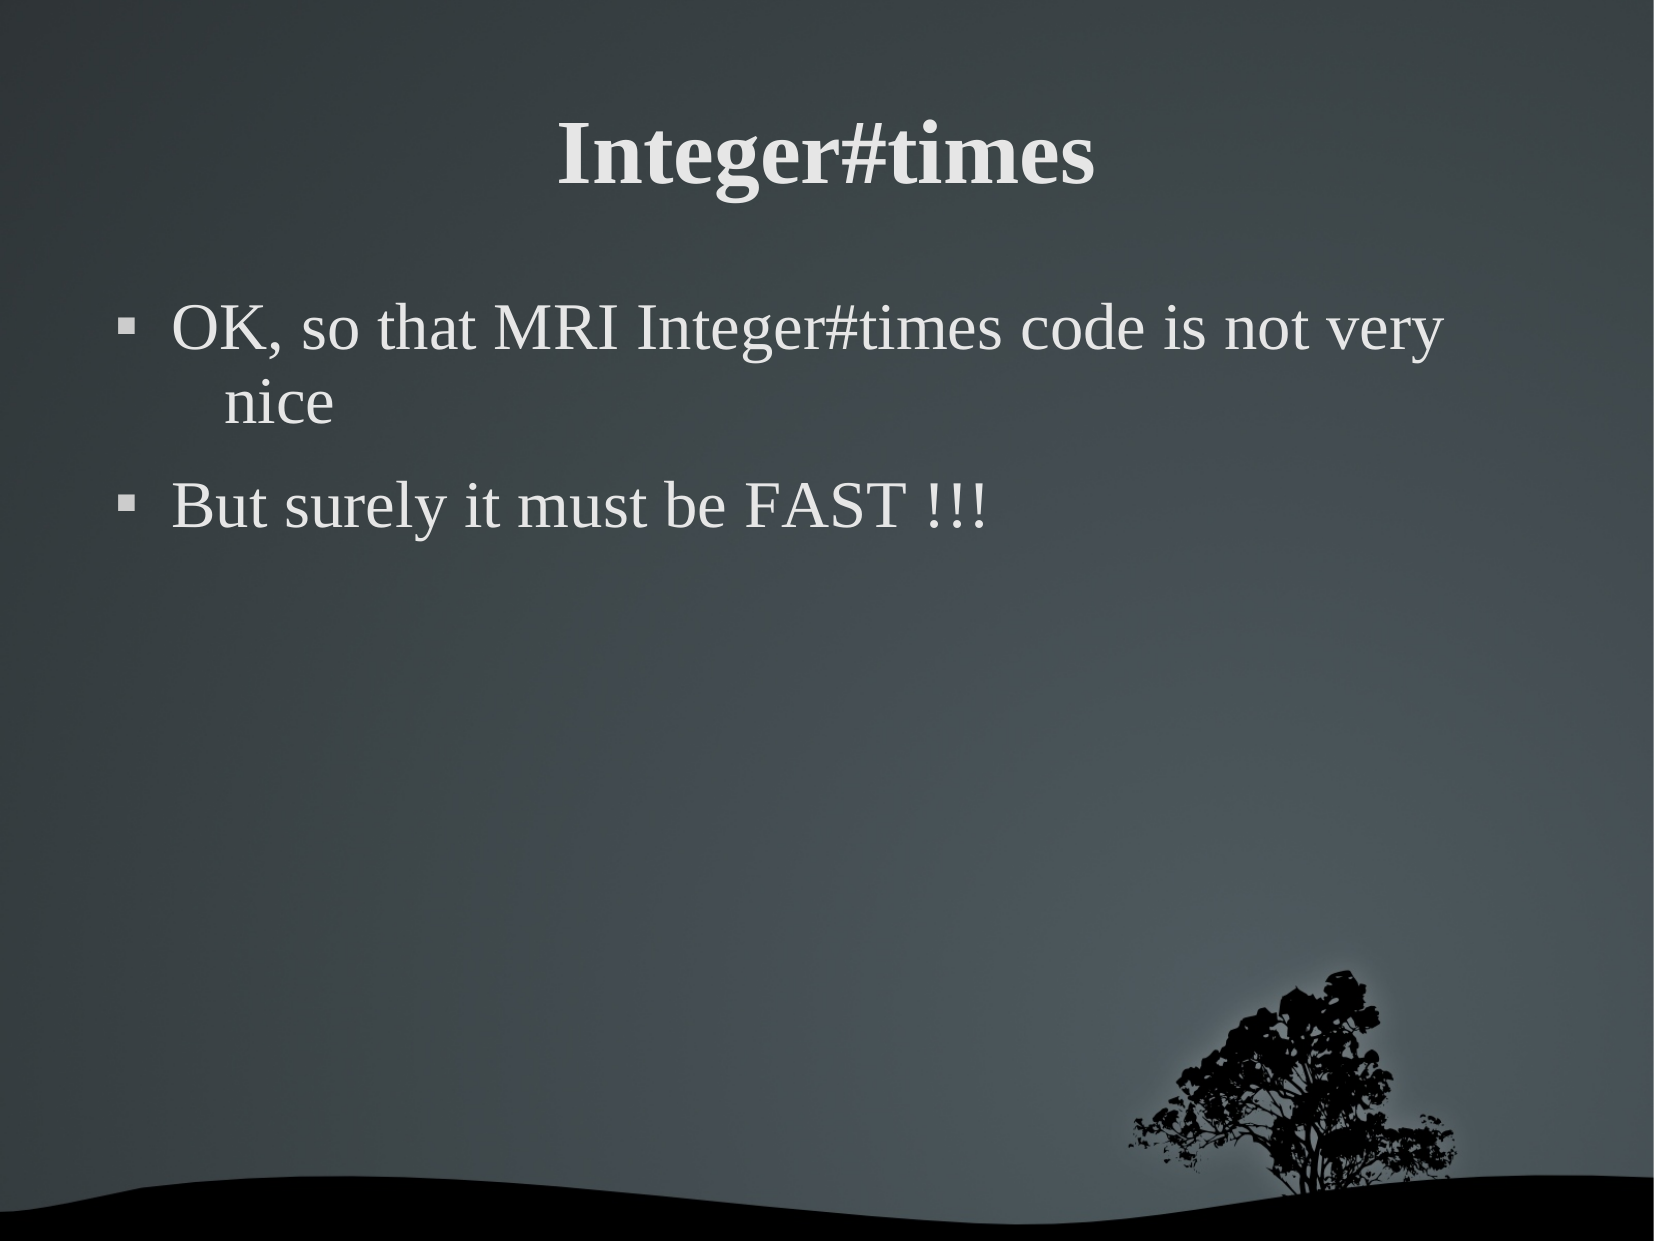

# Integer#times
OK, so that MRI Integer#times code is not very nice
But surely it must be FAST !!!